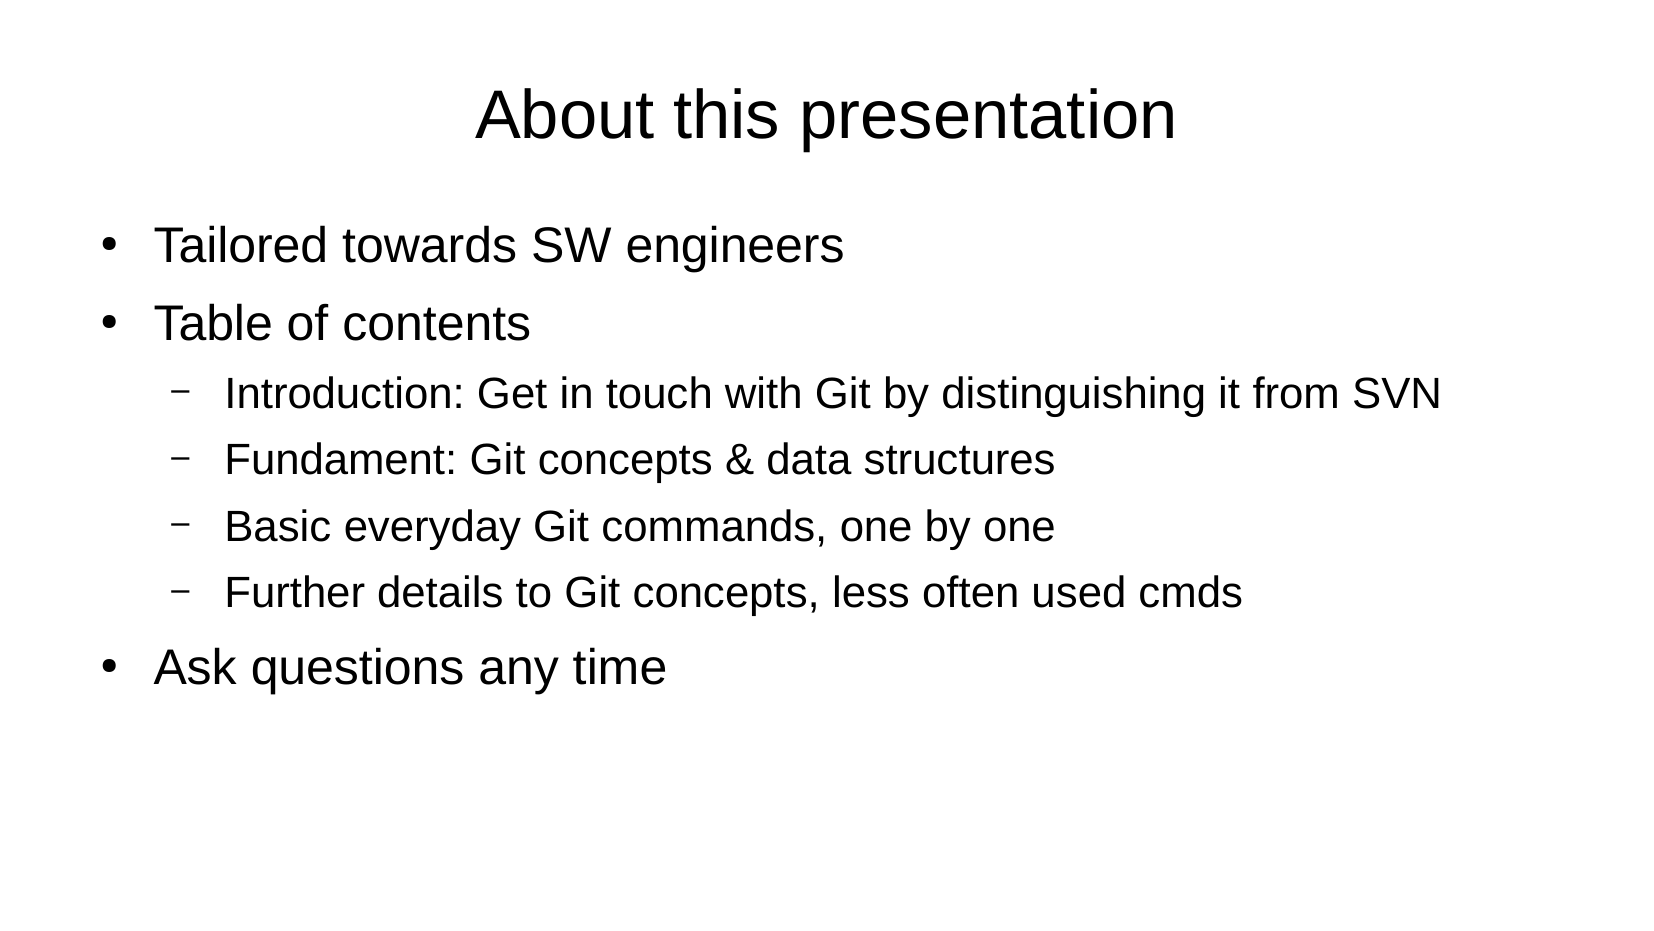

# About this presentation
Tailored towards SW engineers
Table of contents
Introduction: Get in touch with Git by distinguishing it from SVN
Fundament: Git concepts & data structures
Basic everyday Git commands, one by one
Further details to Git concepts, less often used cmds
Ask questions any time